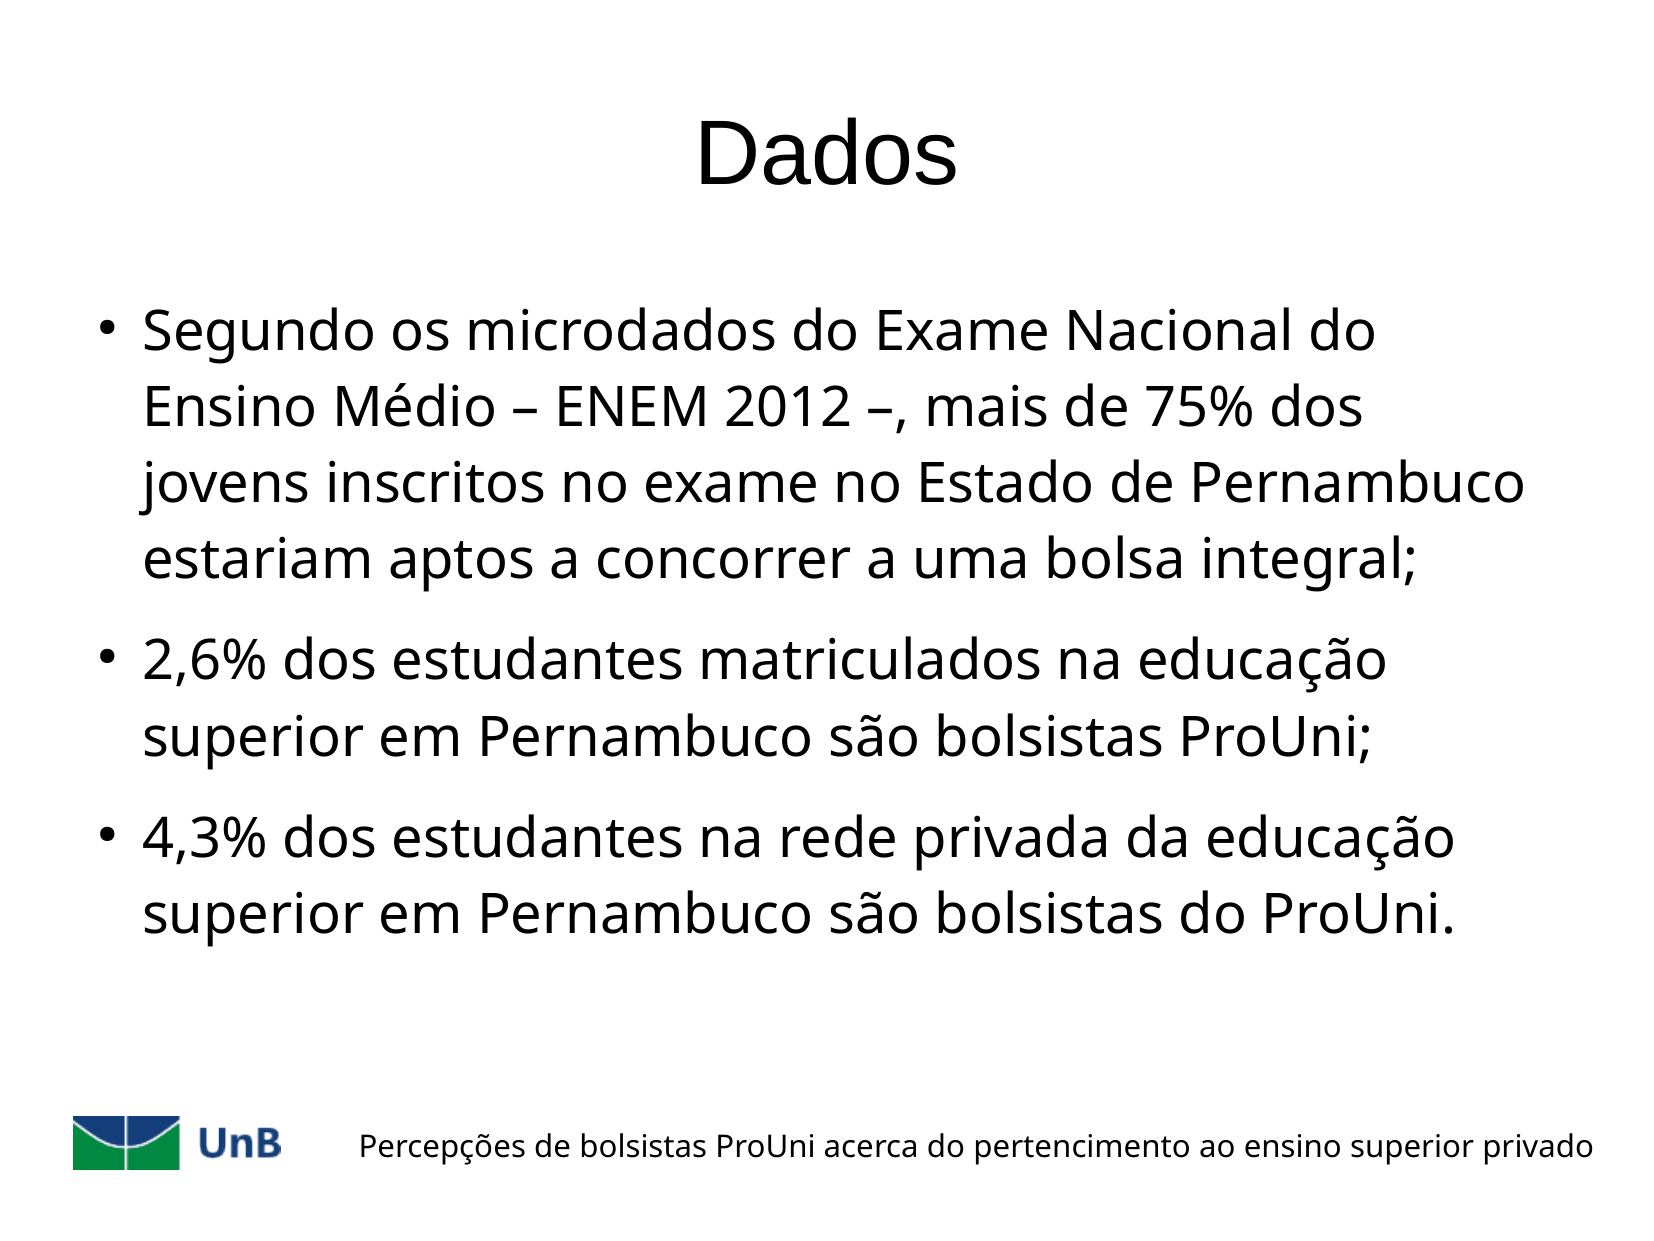

# Dados
Segundo os microdados do Exame Nacional do Ensino Médio – ENEM 2012 –, mais de 75% dos jovens inscritos no exame no Estado de Pernambuco estariam aptos a concorrer a uma bolsa integral;
2,6% dos estudantes matriculados na educação superior em Pernambuco são bolsistas ProUni;
4,3% dos estudantes na rede privada da educação superior em Pernambuco são bolsistas do ProUni.
Percepções de bolsistas ProUni acerca do pertencimento ao ensino superior privado